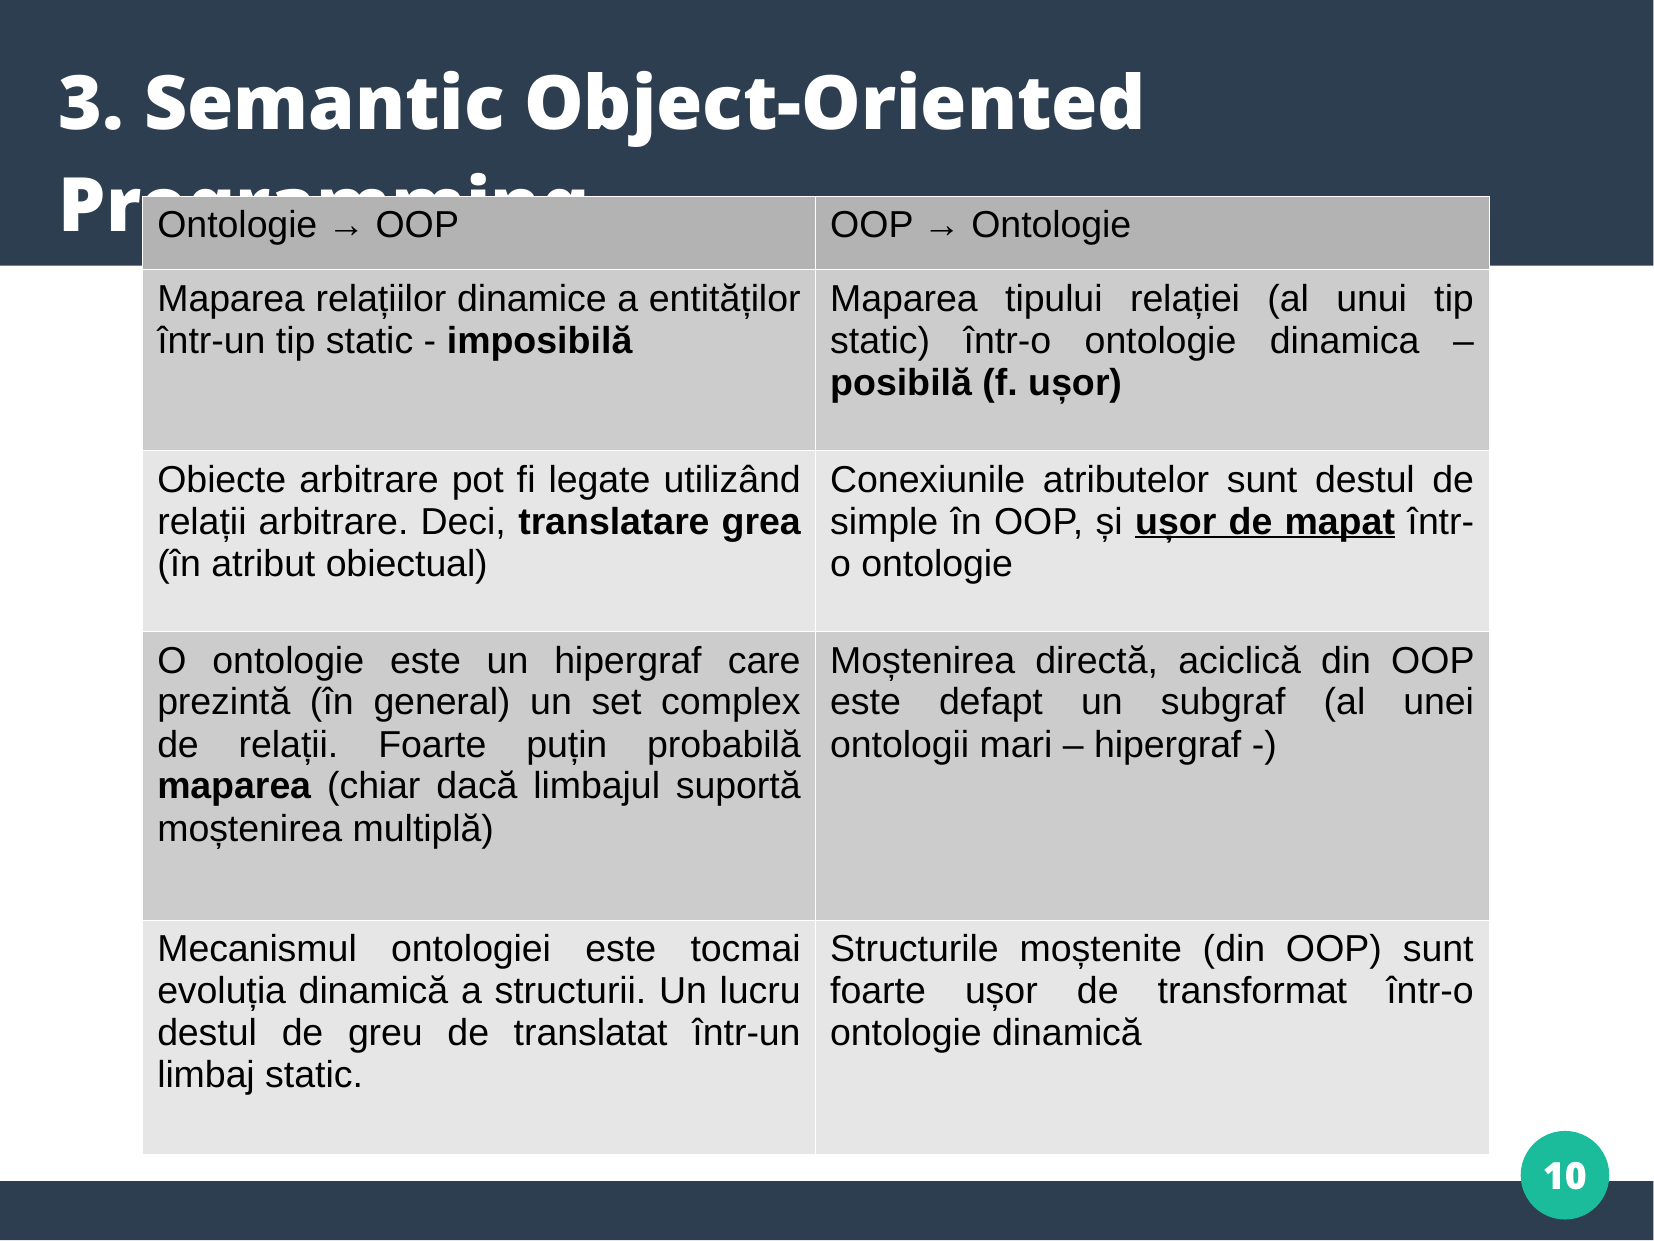

# 3. Semantic Object-Oriented Programming
| Ontologie → OOP | OOP → Ontologie |
| --- | --- |
| Maparea relațiilor dinamice a entităților într-un tip static - imposibilă | Maparea tipului relației (al unui tip static) într-o ontologie dinamica – posibilă (f. ușor) |
| Obiecte arbitrare pot fi legate utilizând relații arbitrare. Deci, translatare grea (în atribut obiectual) | Conexiunile atributelor sunt destul de simple în OOP, și ușor de mapat într-o ontologie |
| O ontologie este un hipergraf care prezintă (în general) un set complex de relații​. Foarte puțin probabilă maparea (chiar dacă limbajul suportă moștenirea multiplă) | Moștenirea directă, aciclică din OOP este defapt un subgraf (al unei ontologii mari – hipergraf -) |
| Mecanismul ontologiei este tocmai evoluția dinamică a structurii. Un lucru destul de greu de translatat într-un limbaj static. | Structurile moștenite (din OOP) sunt foarte ușor de transformat într-o ontologie dinamică |
10